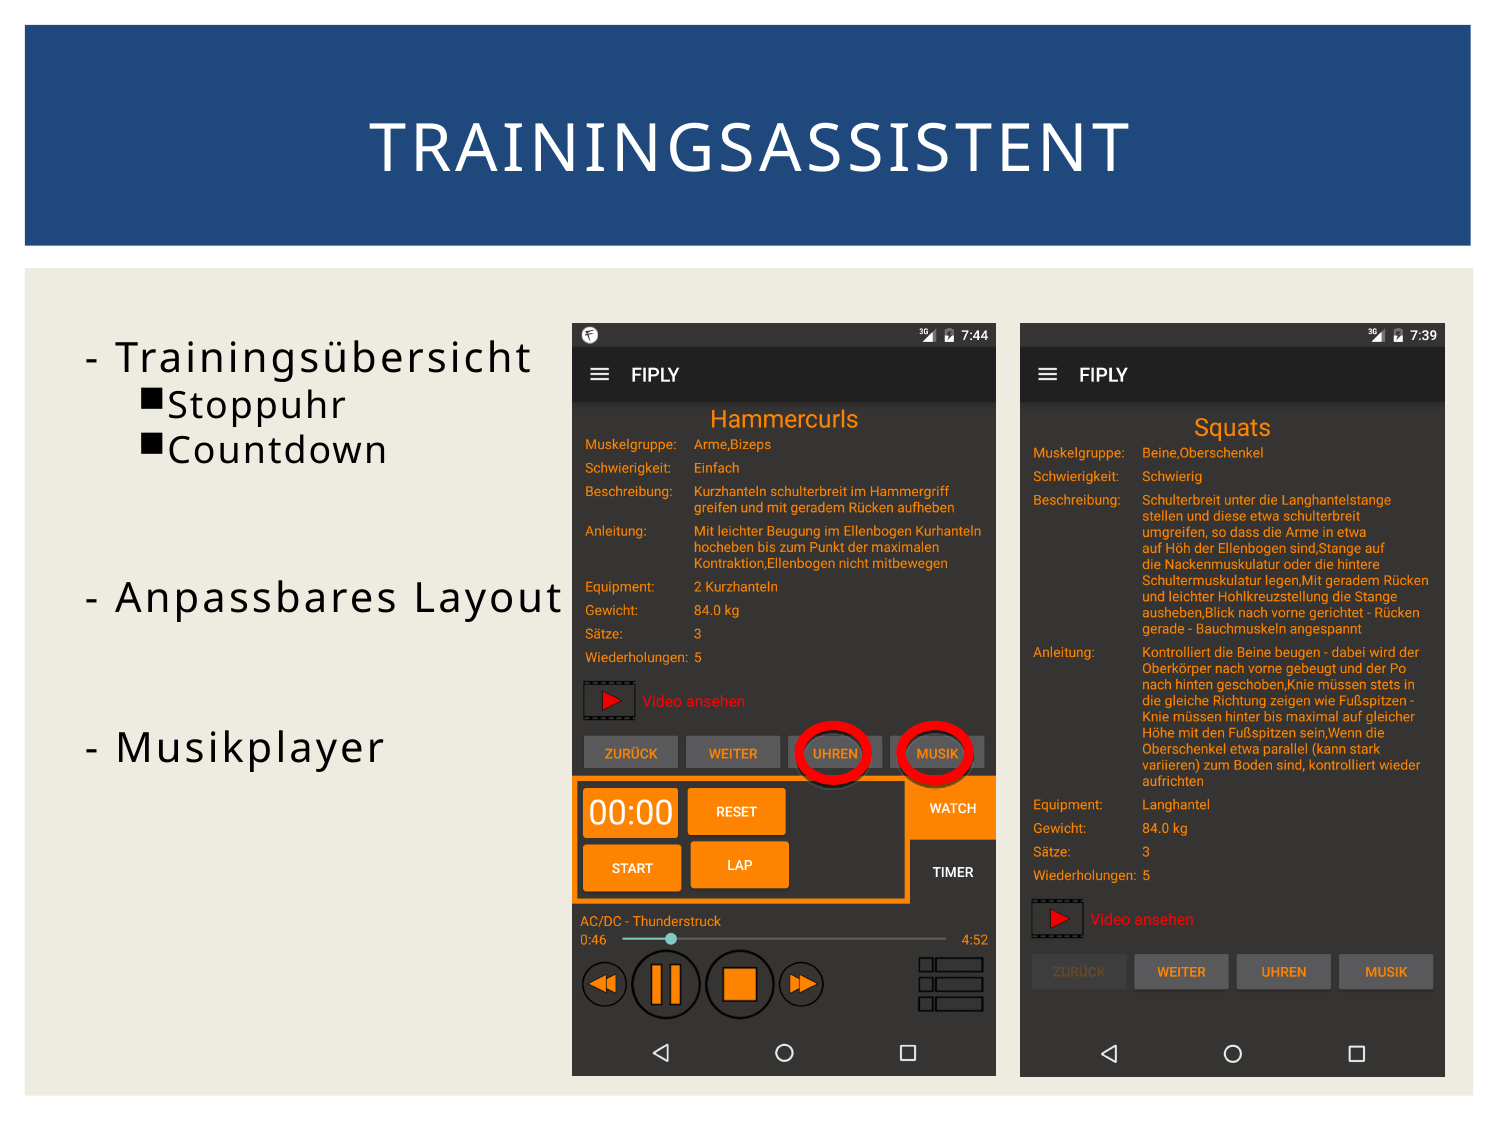

tRAININGSASSISTENT
- Trainingsübersicht
Stoppuhr
Countdown
- Anpassbares Layout
- Musikplayer